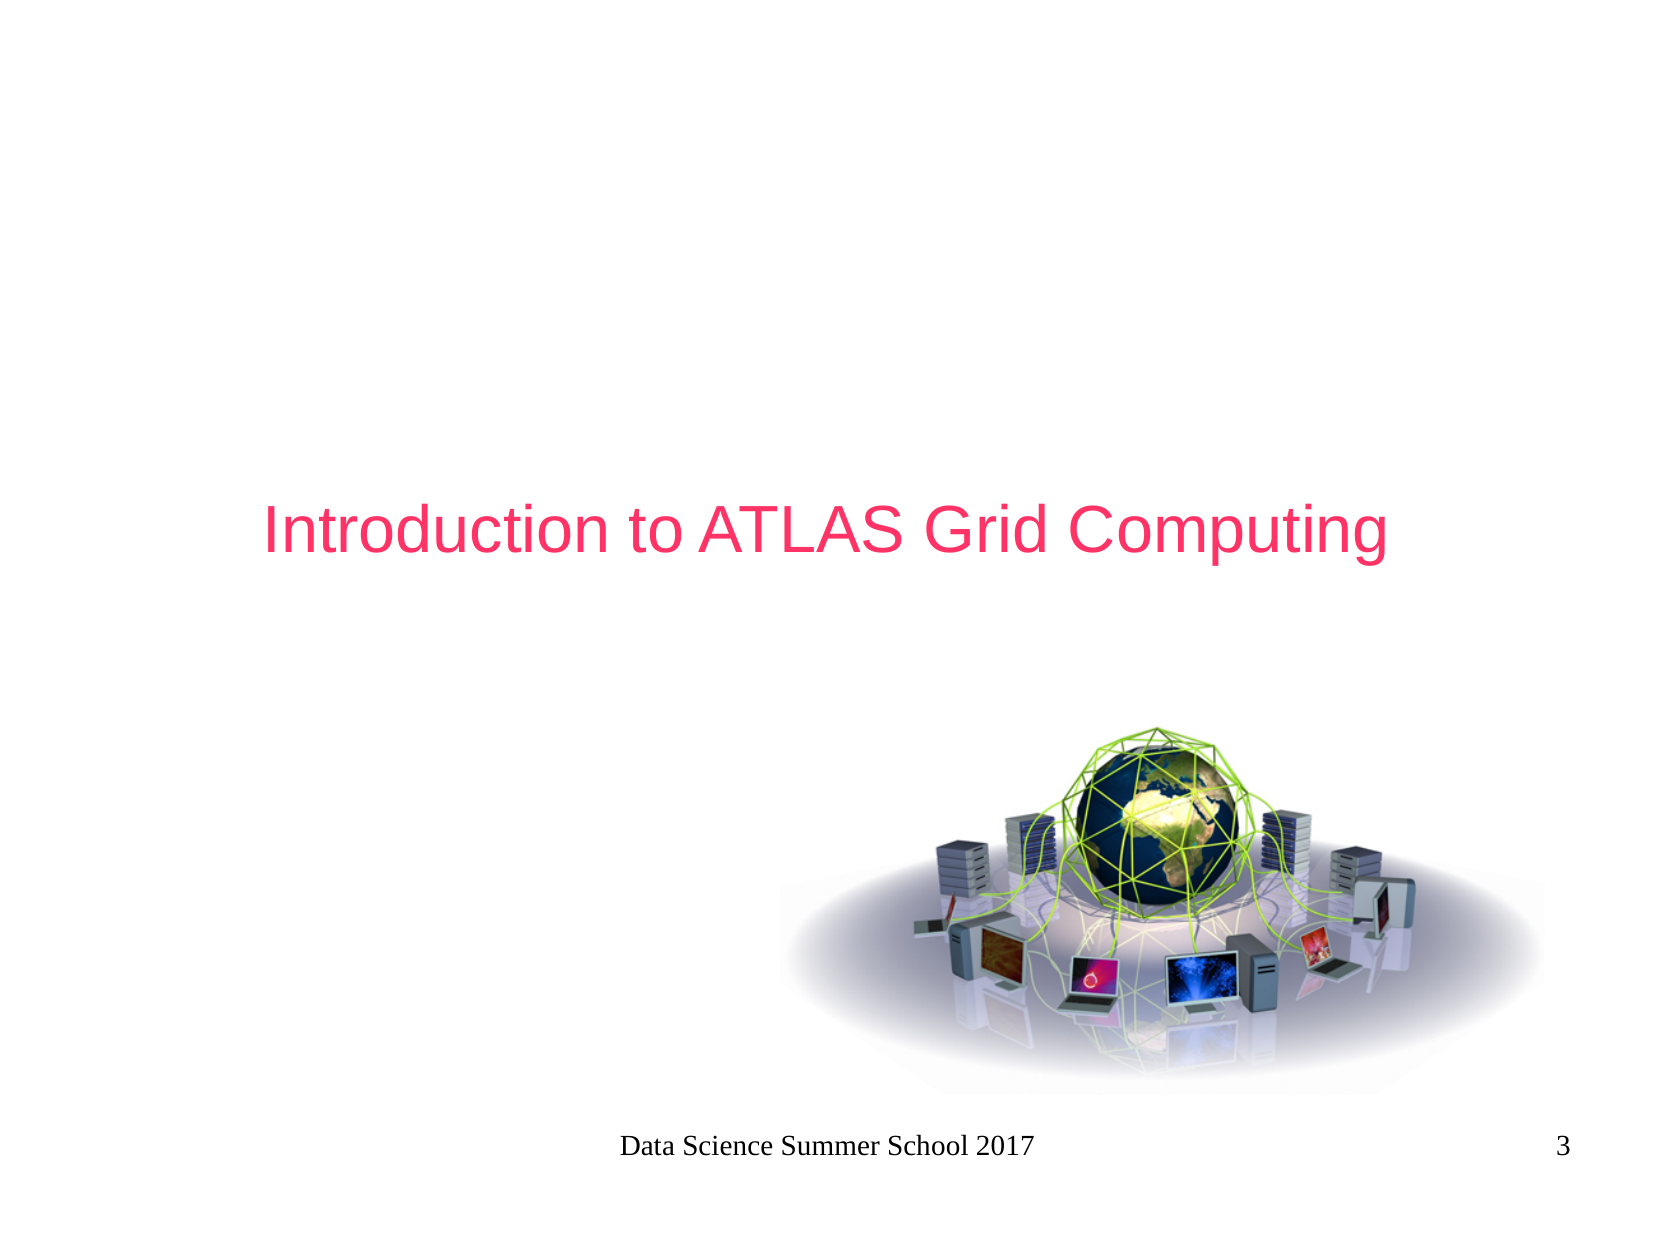

# Introduction to ATLAS Grid Computing
Data Science Summer School 2017
3